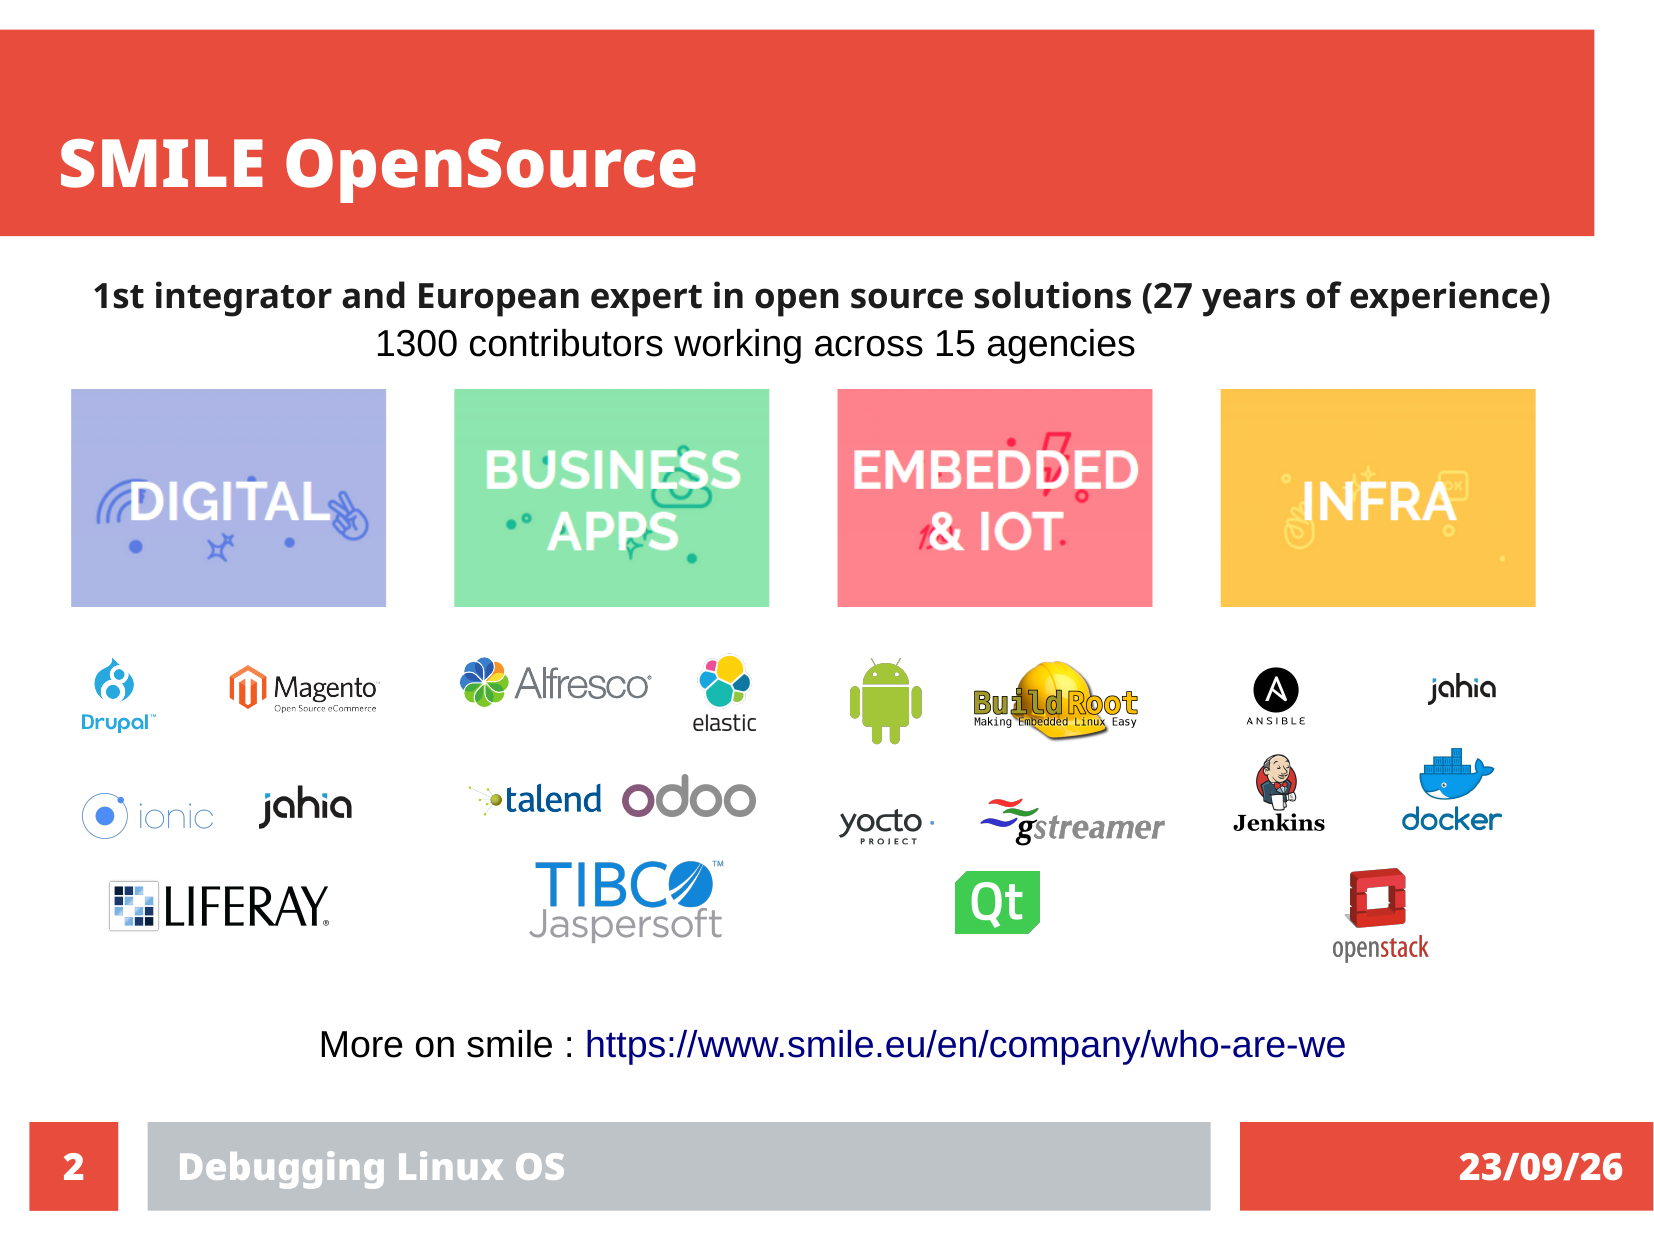

# SMILE OpenSource
 1st integrator and European expert in open source solutions (27 years of experience)
1300 contributors working across 15 agencies
More on smile : https://www.smile.eu/en/company/who-are-we
2
Debugging Linux OS